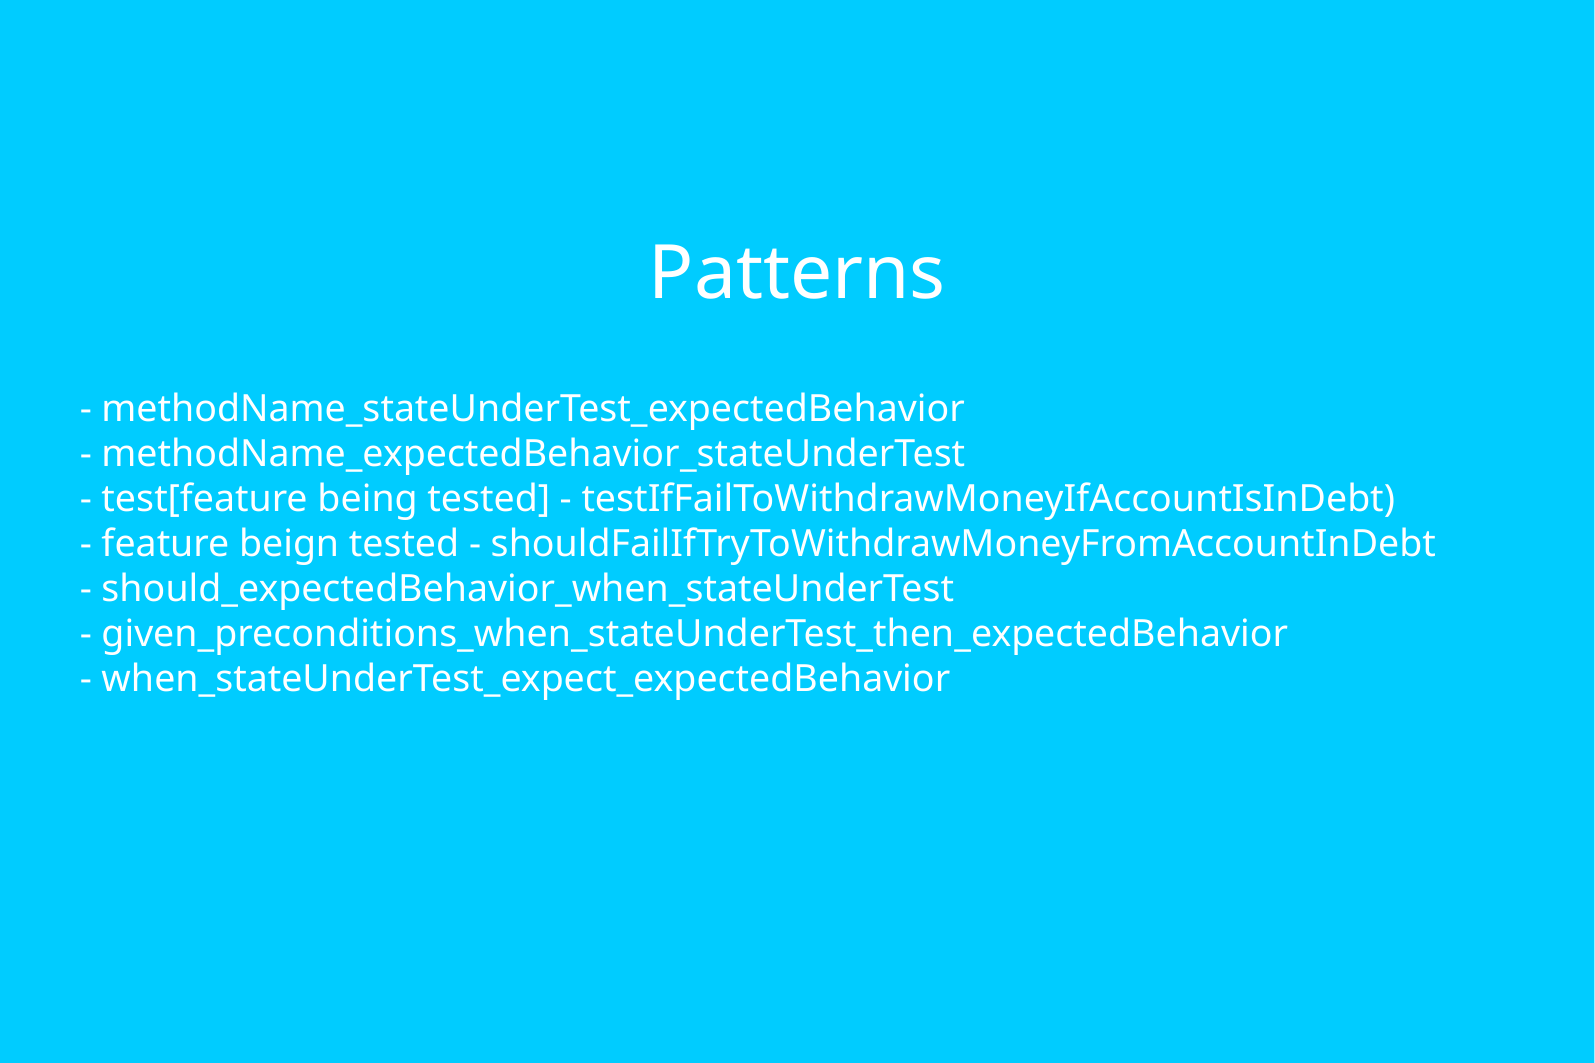

Patterns
- methodName_stateUnderTest_expectedBehavior
- methodName_expectedBehavior_stateUnderTest
- test[feature being tested] - testIfFailToWithdrawMoneyIfAccountIsInDebt)
- feature beign tested - shouldFailIfTryToWithdrawMoneyFromAccountInDebt
- should_expectedBehavior_when_stateUnderTest
- given_preconditions_when_stateUnderTest_then_expectedBehavior
- when_stateUnderTest_expect_expectedBehavior